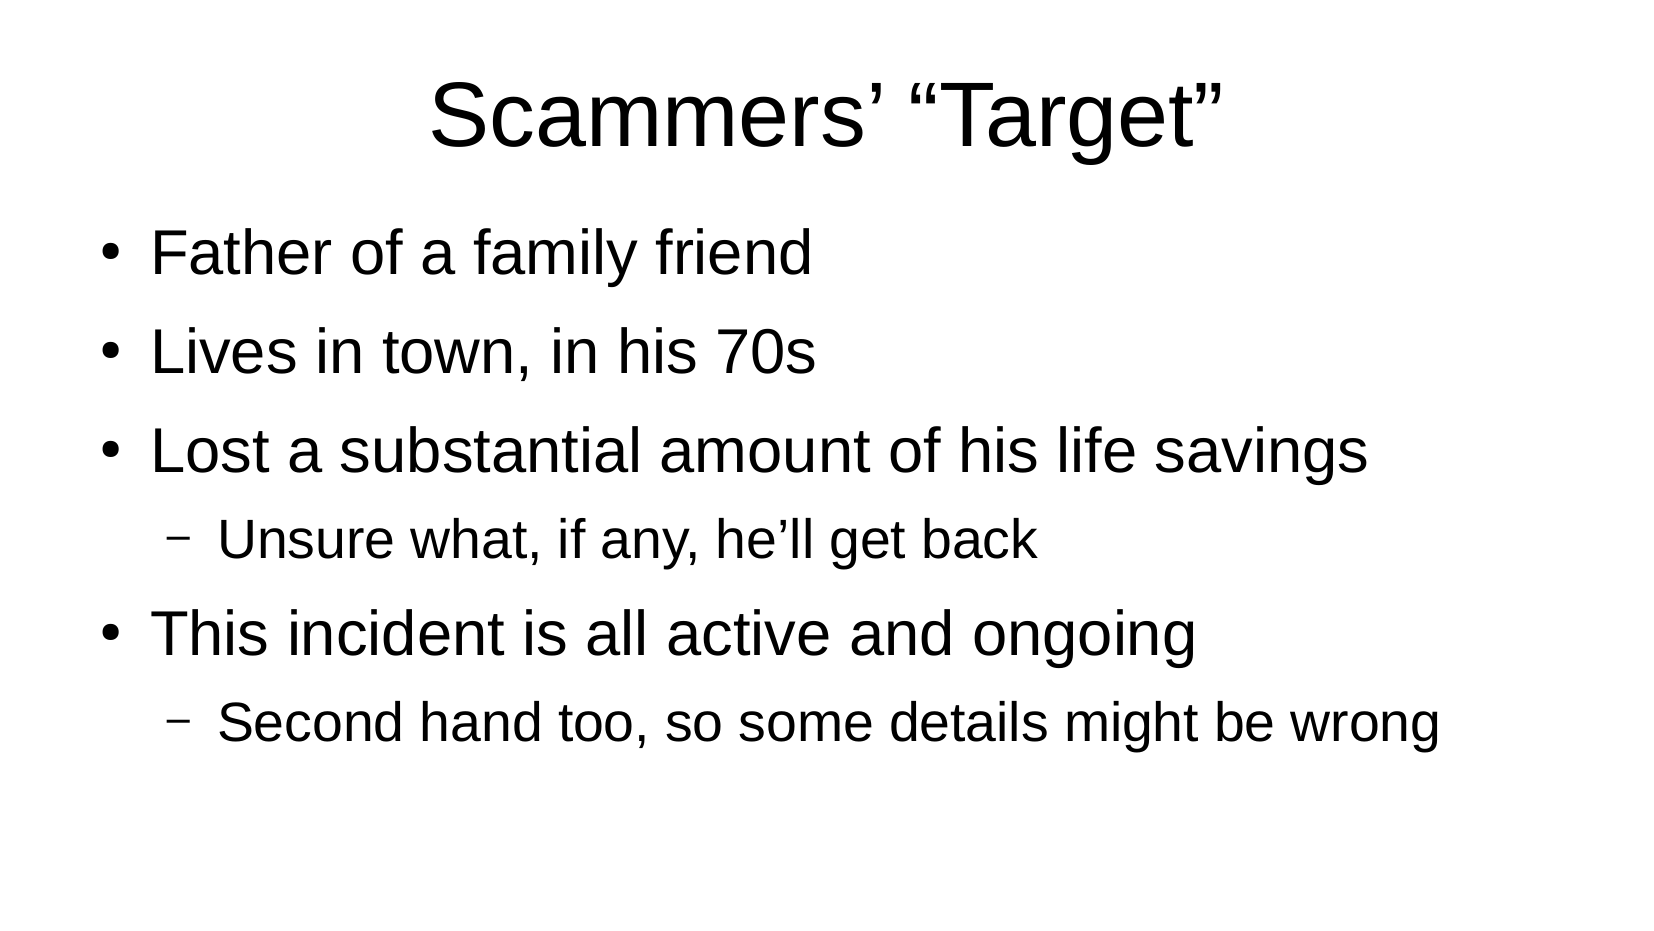

# Scammers’ “Target”
Father of a family friend
Lives in town, in his 70s
Lost a substantial amount of his life savings
Unsure what, if any, he’ll get back
This incident is all active and ongoing
Second hand too, so some details might be wrong